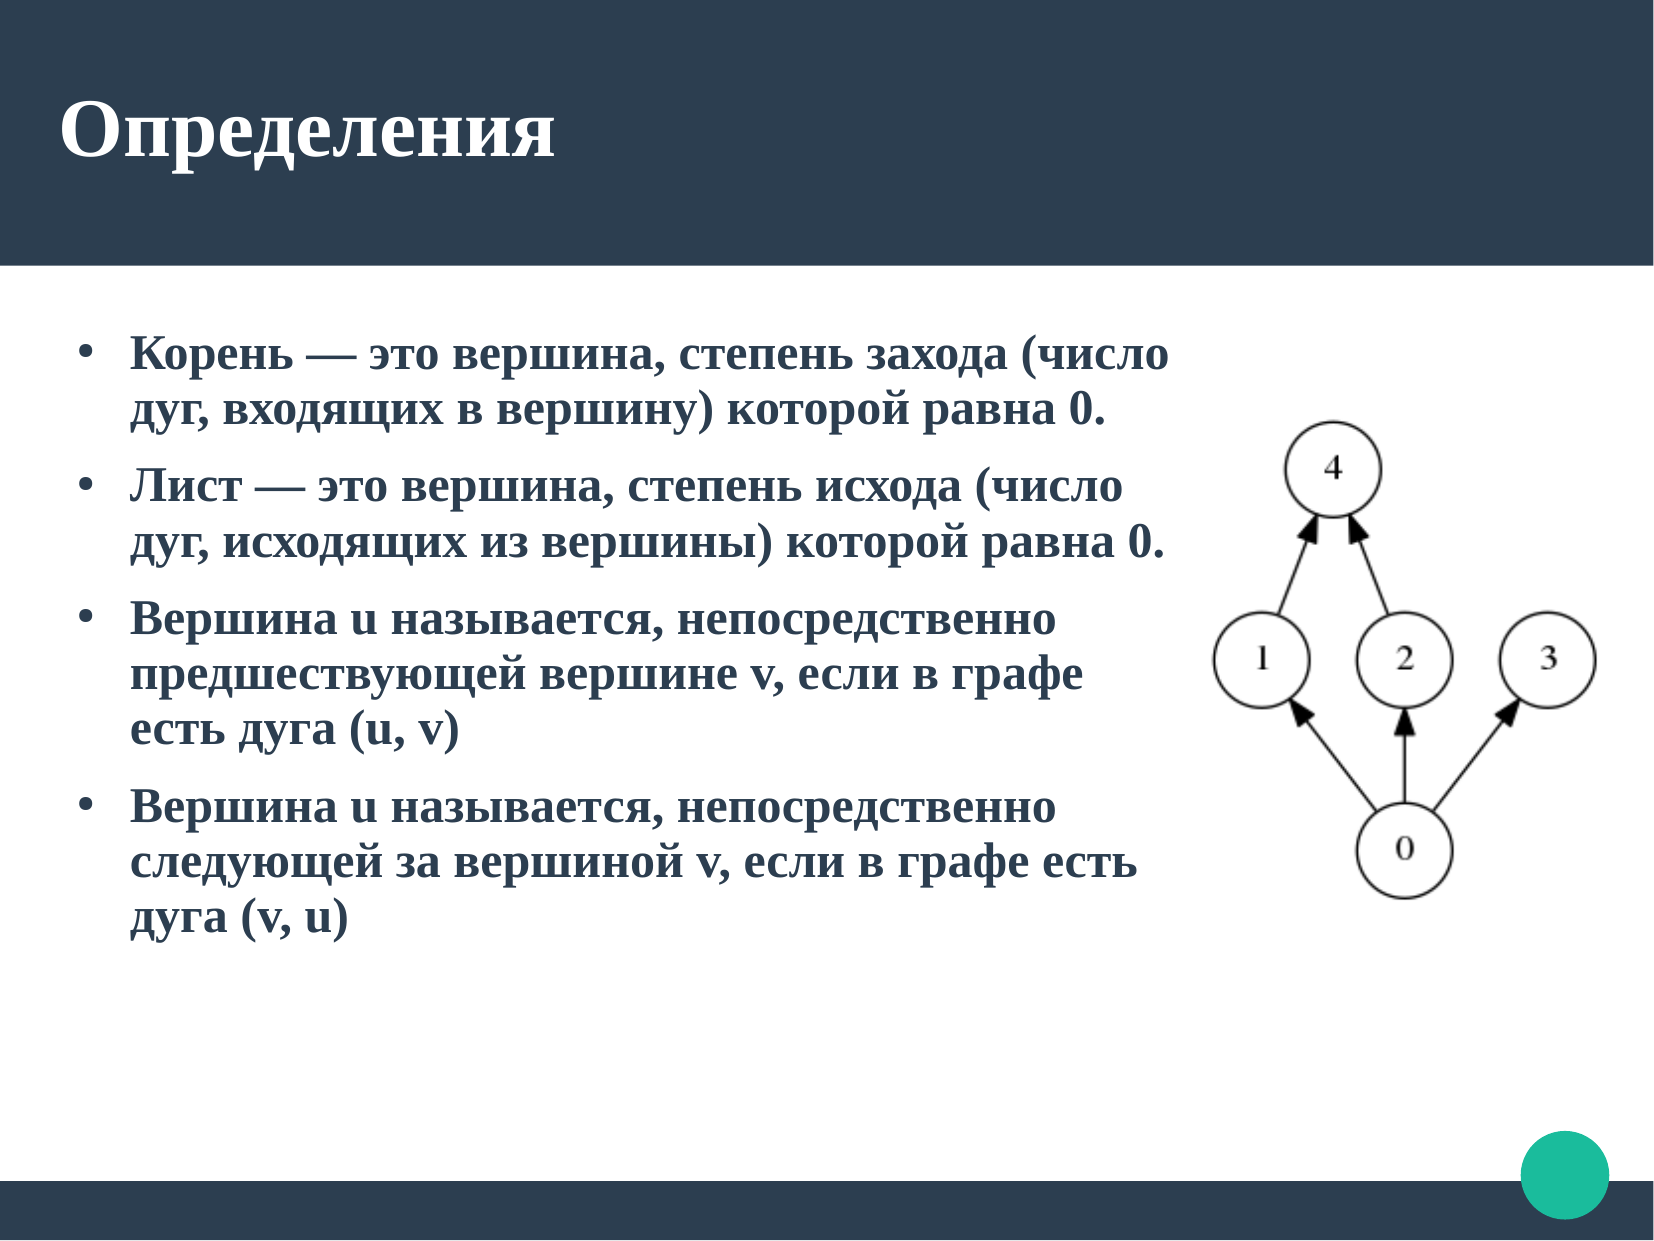

# Определения
Корень — это вершина, степень захода (число дуг, входящих в вершину) которой равна 0.
Лист — это вершина, степень исхода (число дуг, исходящих из вершины) которой равна 0.
Вершина u называется, непосредственно предшествующей вершине v, если в графе есть дуга (u, v)
Вершина u называется, непосредственно следующей за вершиной v, если в графе есть дуга (v, u)